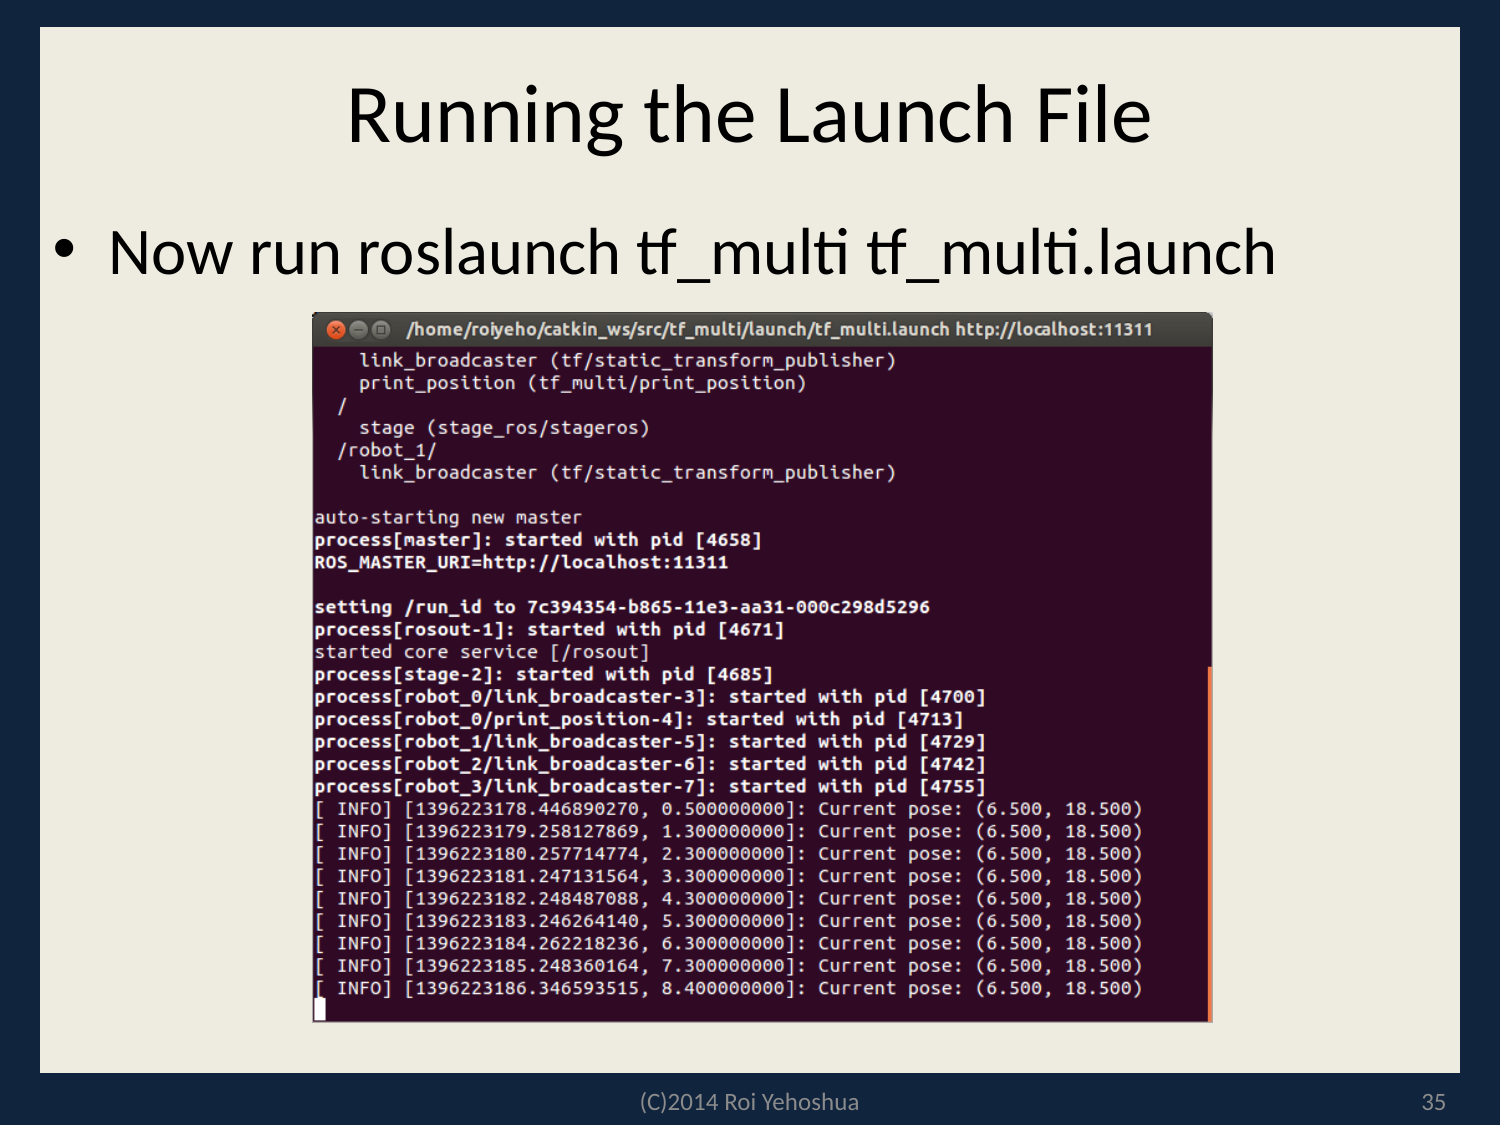

# Running the Launch File
Now run roslaunch tf_multi tf_multi.launch
(C)2014 Roi Yehoshua